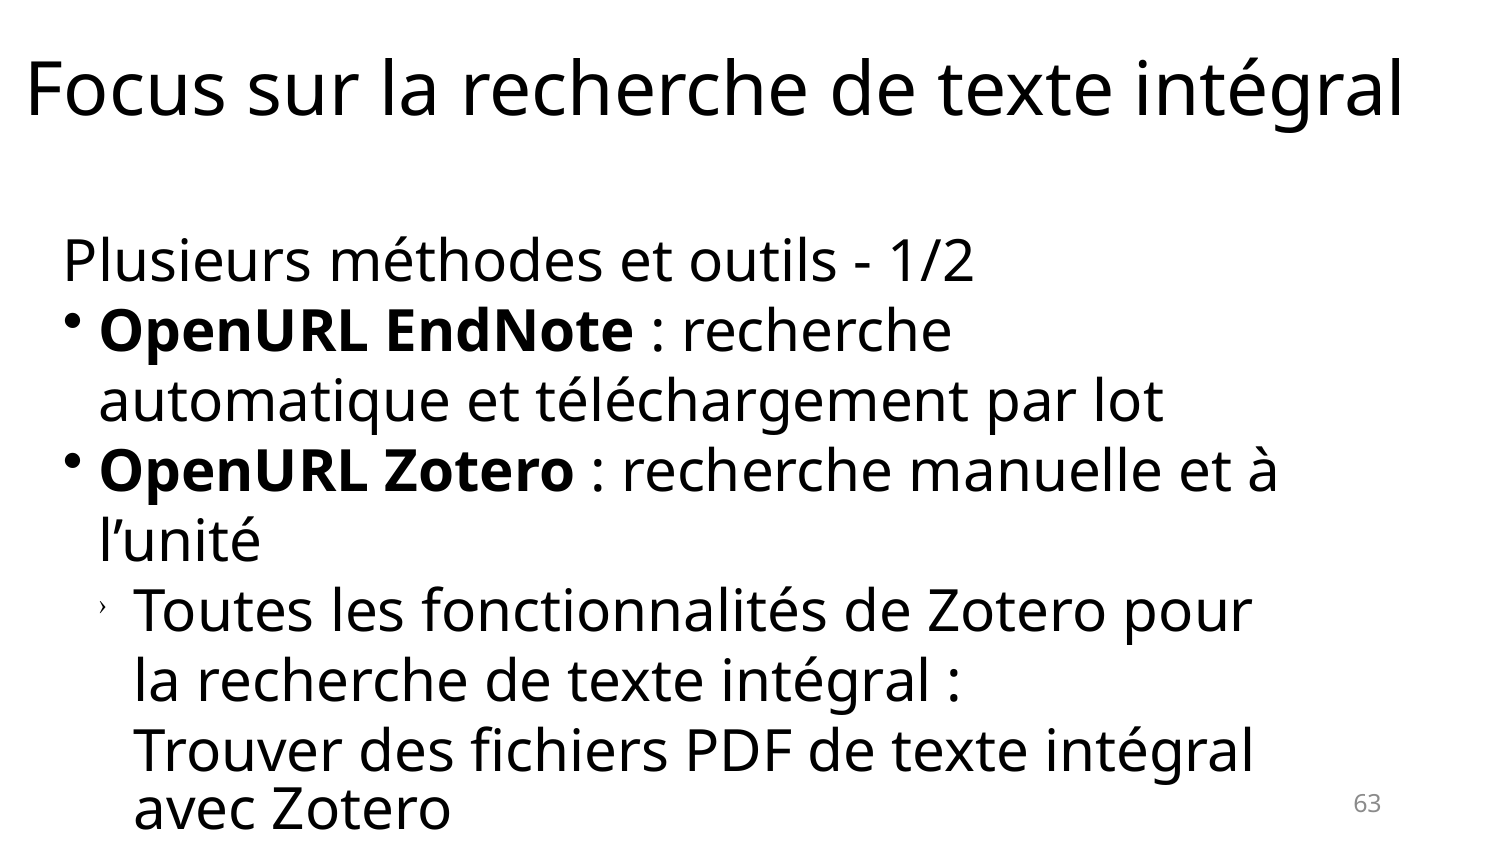

# Focus sur la recherche de texte intégral
Plusieurs méthodes et outils - 1/2
OpenURL EndNote : recherche automatique et téléchargement par lot
OpenURL Zotero : recherche manuelle et à l’unité
Toutes les fonctionnalités de Zotero pour la recherche de texte intégral : Trouver des fichiers PDF de texte intégral avec Zotero
63